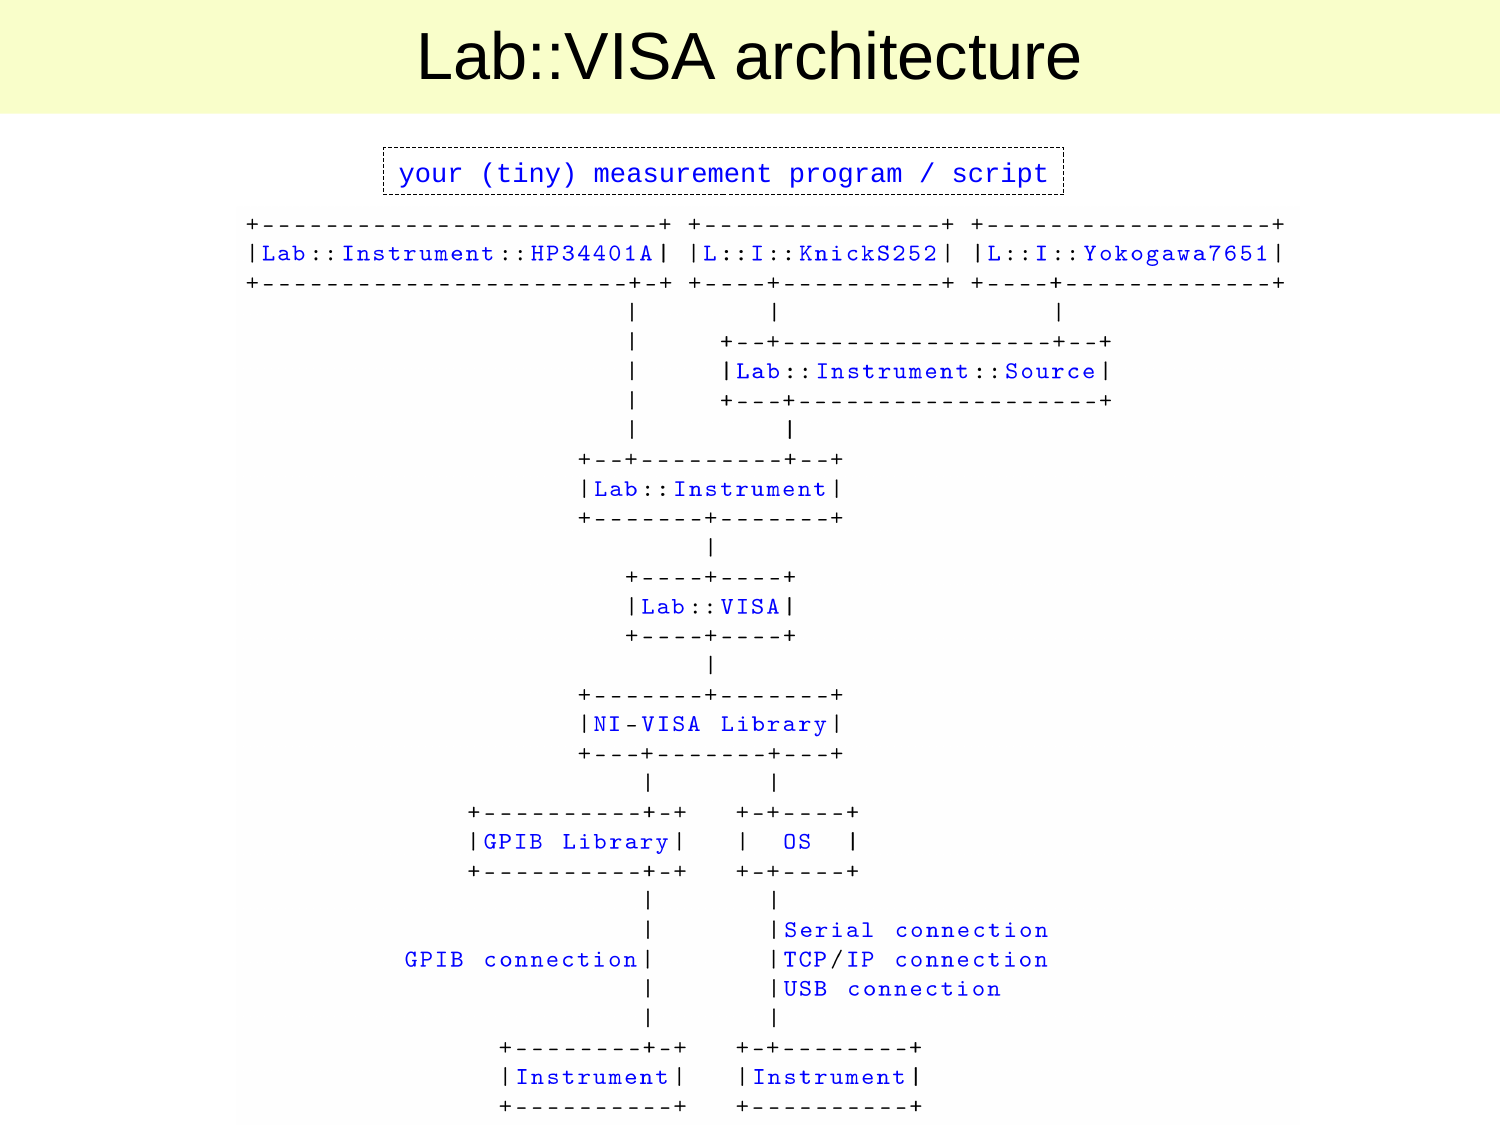

# Lab::VISA architecture
your (tiny) measurement program / script